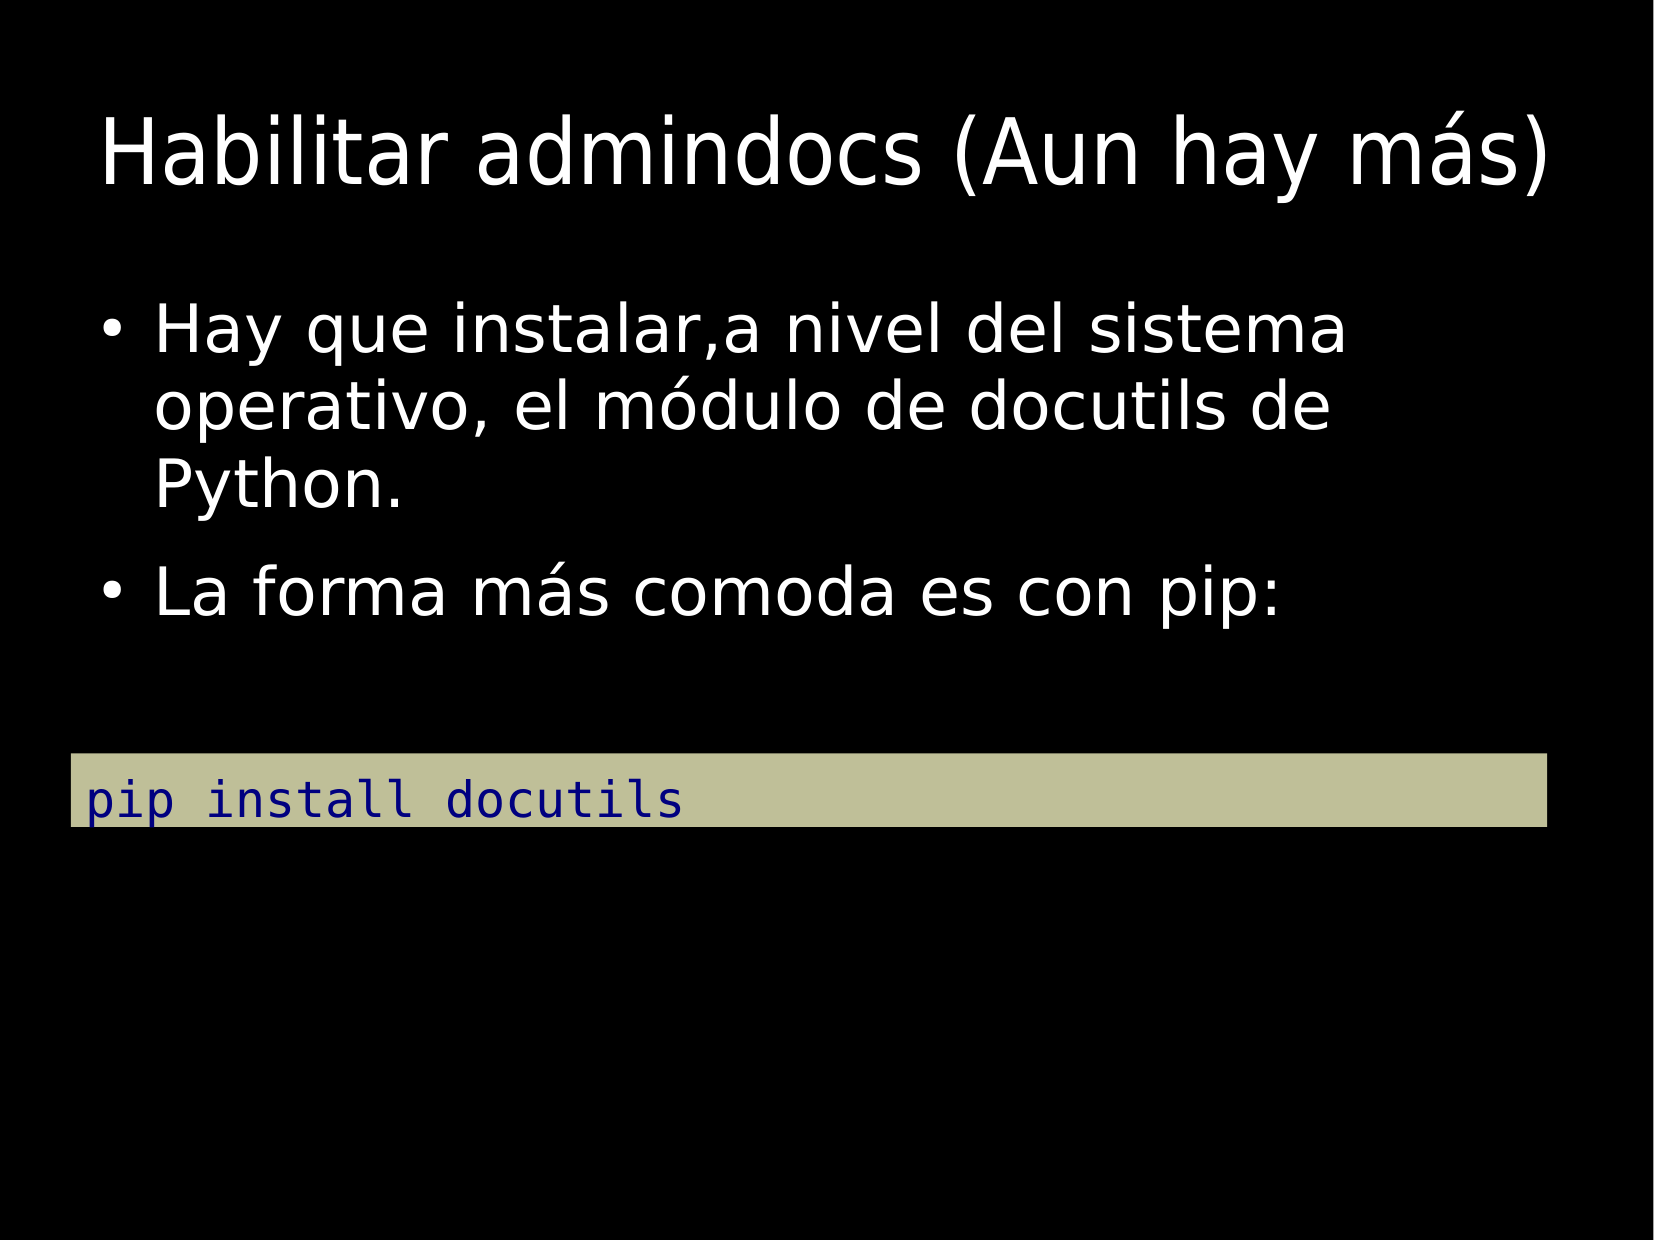

# Habilitar admindocs (Aun hay más)
Hay que instalar,a nivel del sistema operativo, el módulo de docutils de Python.
La forma más comoda es con pip:
pip install docutils